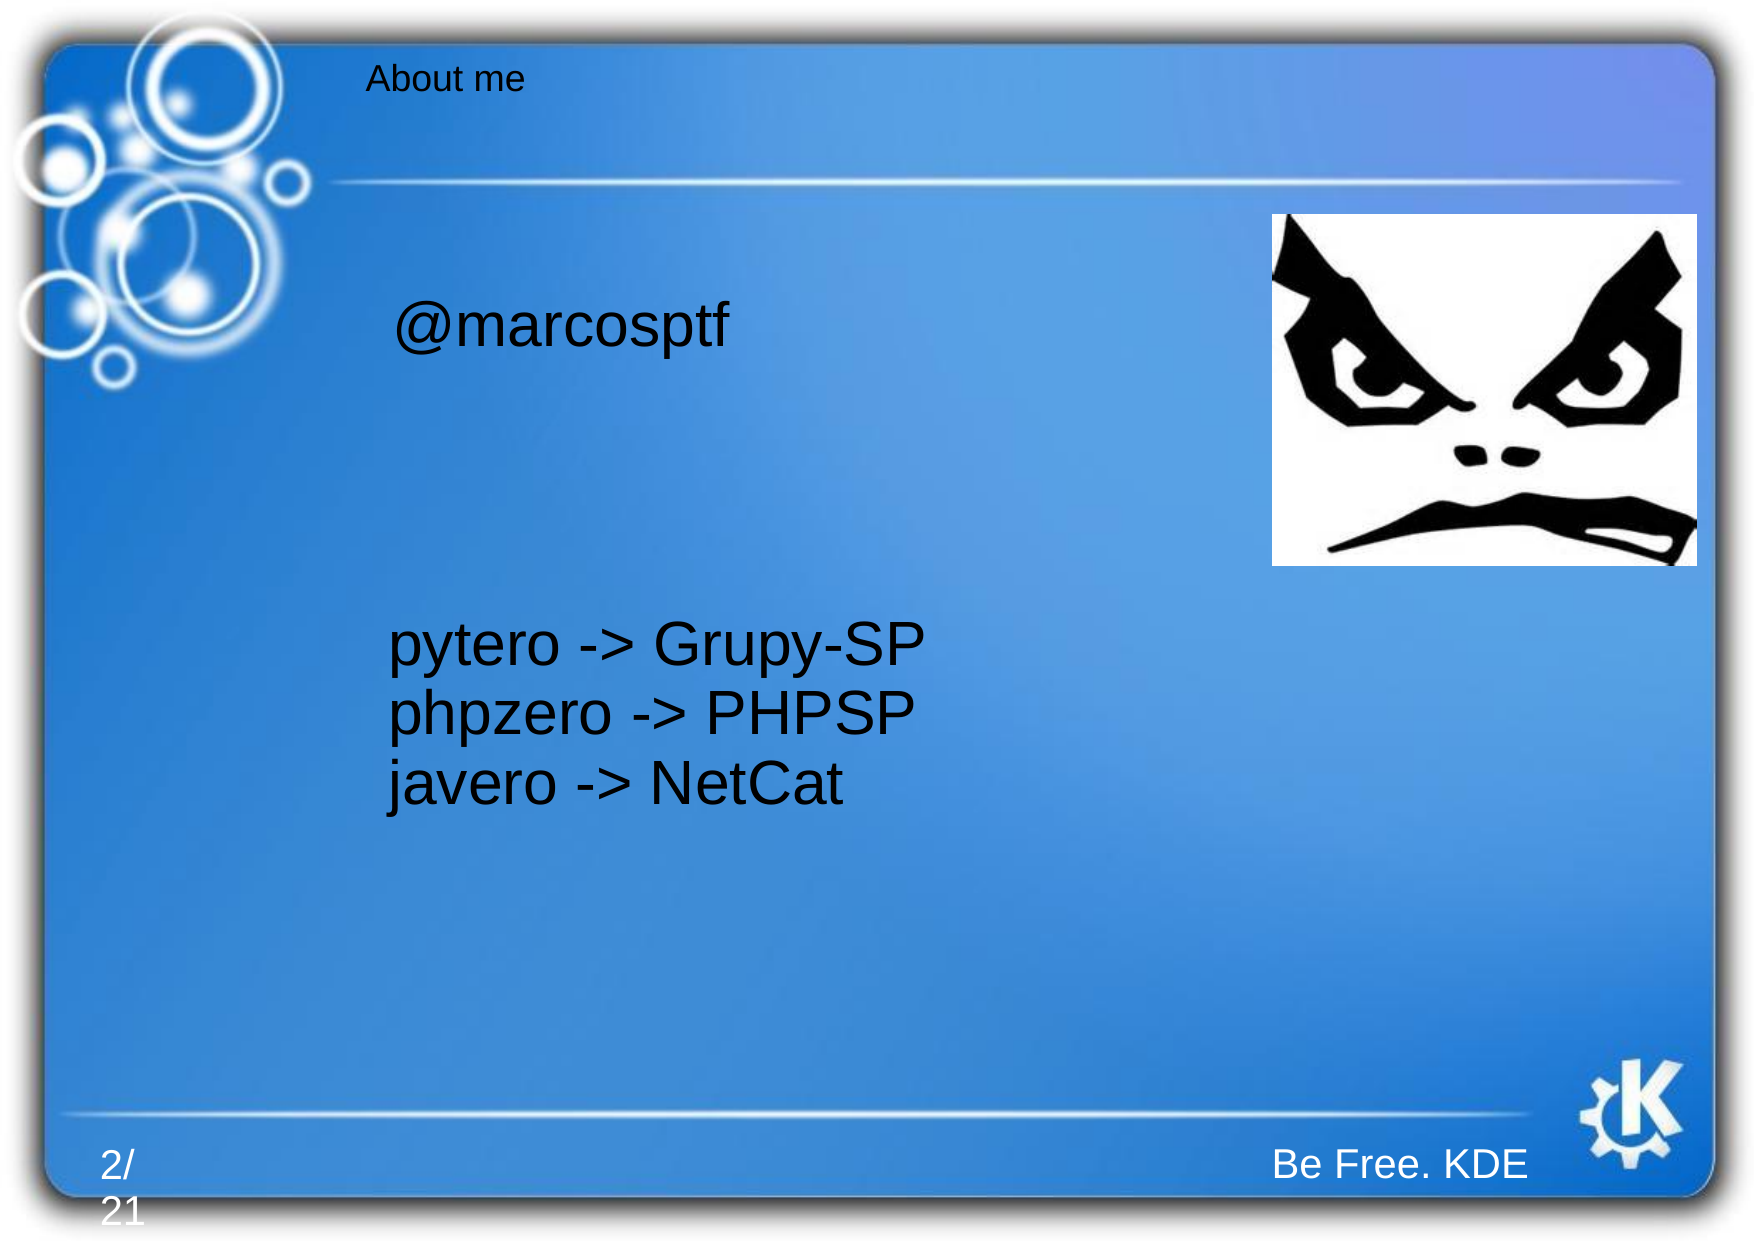

About me
@marcosptf
pytero -> Grupy-SP
phpzero -> PHPSP
javero -> NetCat